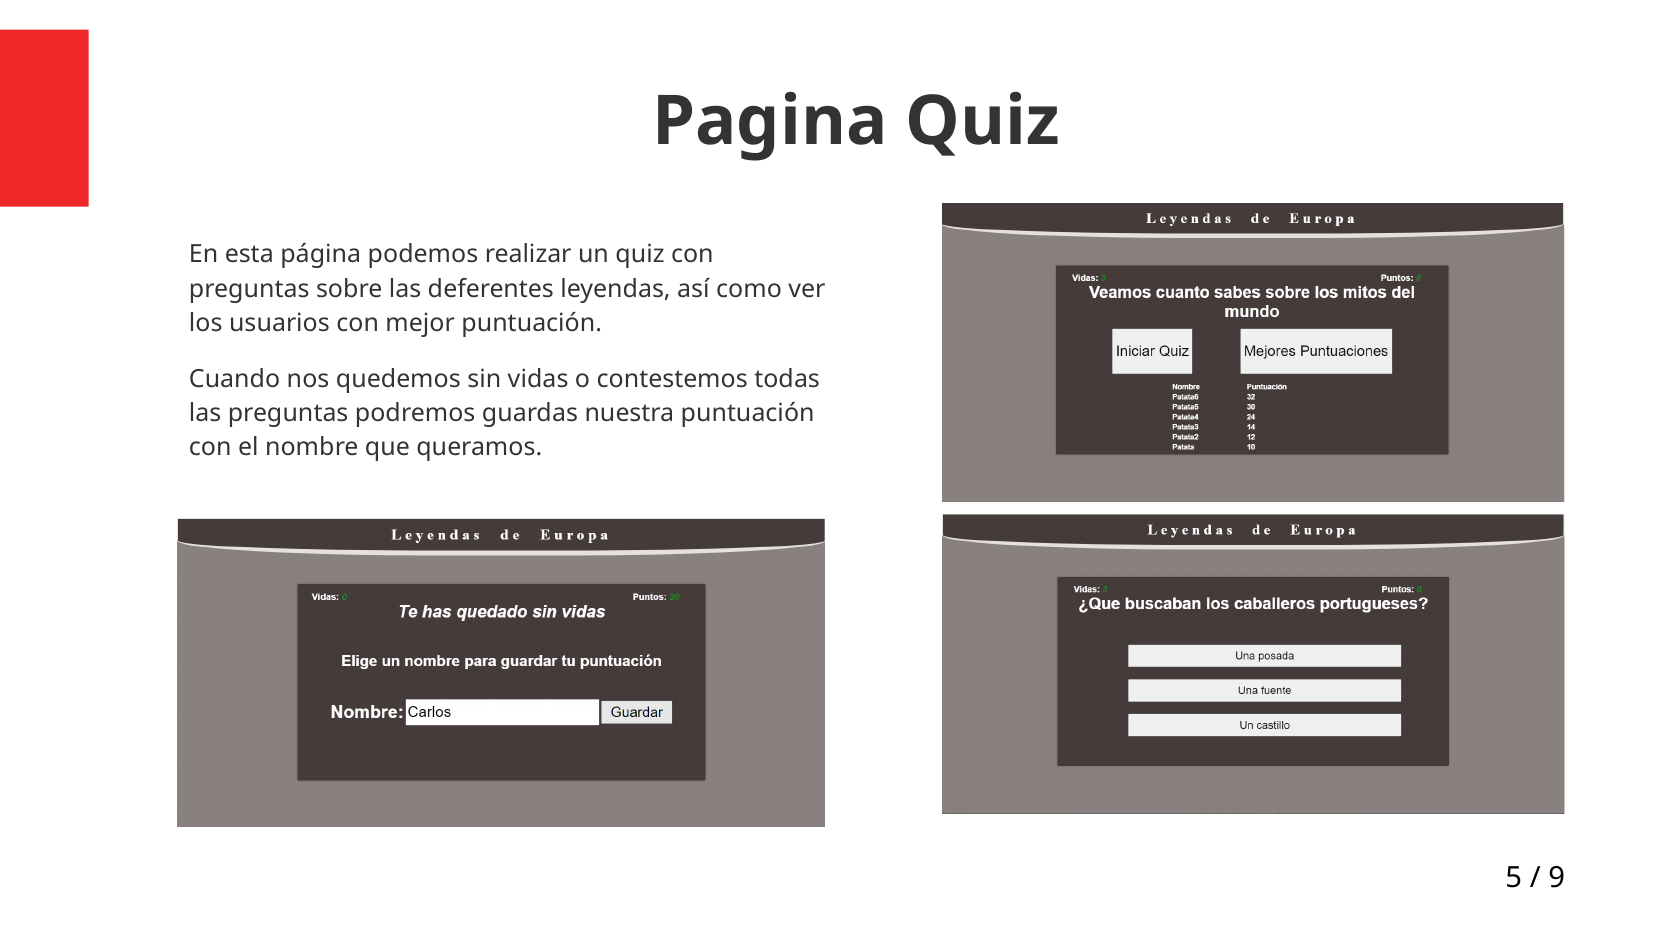

# Pagina Quiz
En esta página podemos realizar un quiz con preguntas sobre las deferentes leyendas, así como ver los usuarios con mejor puntuación.
Cuando nos quedemos sin vidas o contestemos todas las preguntas podremos guardas nuestra puntuación con el nombre que queramos.
5